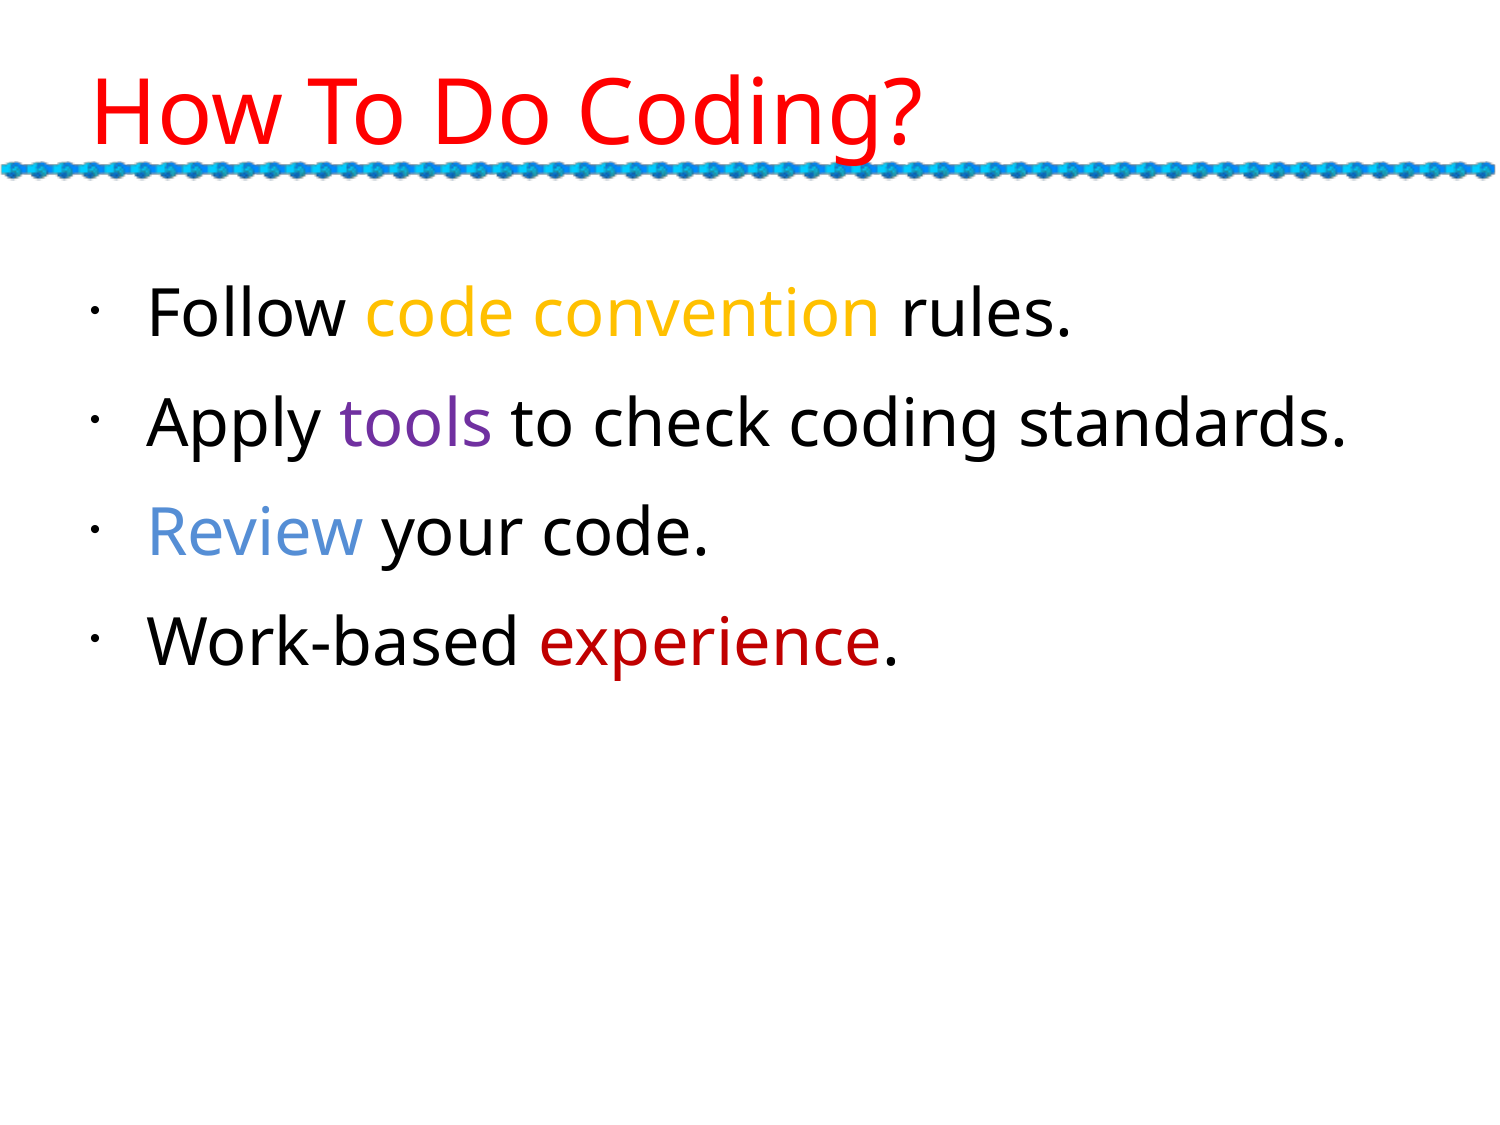

How To Do Coding?
# Follow code convention rules.
Apply tools to check coding standards.
Review your code.
Work-based experience.